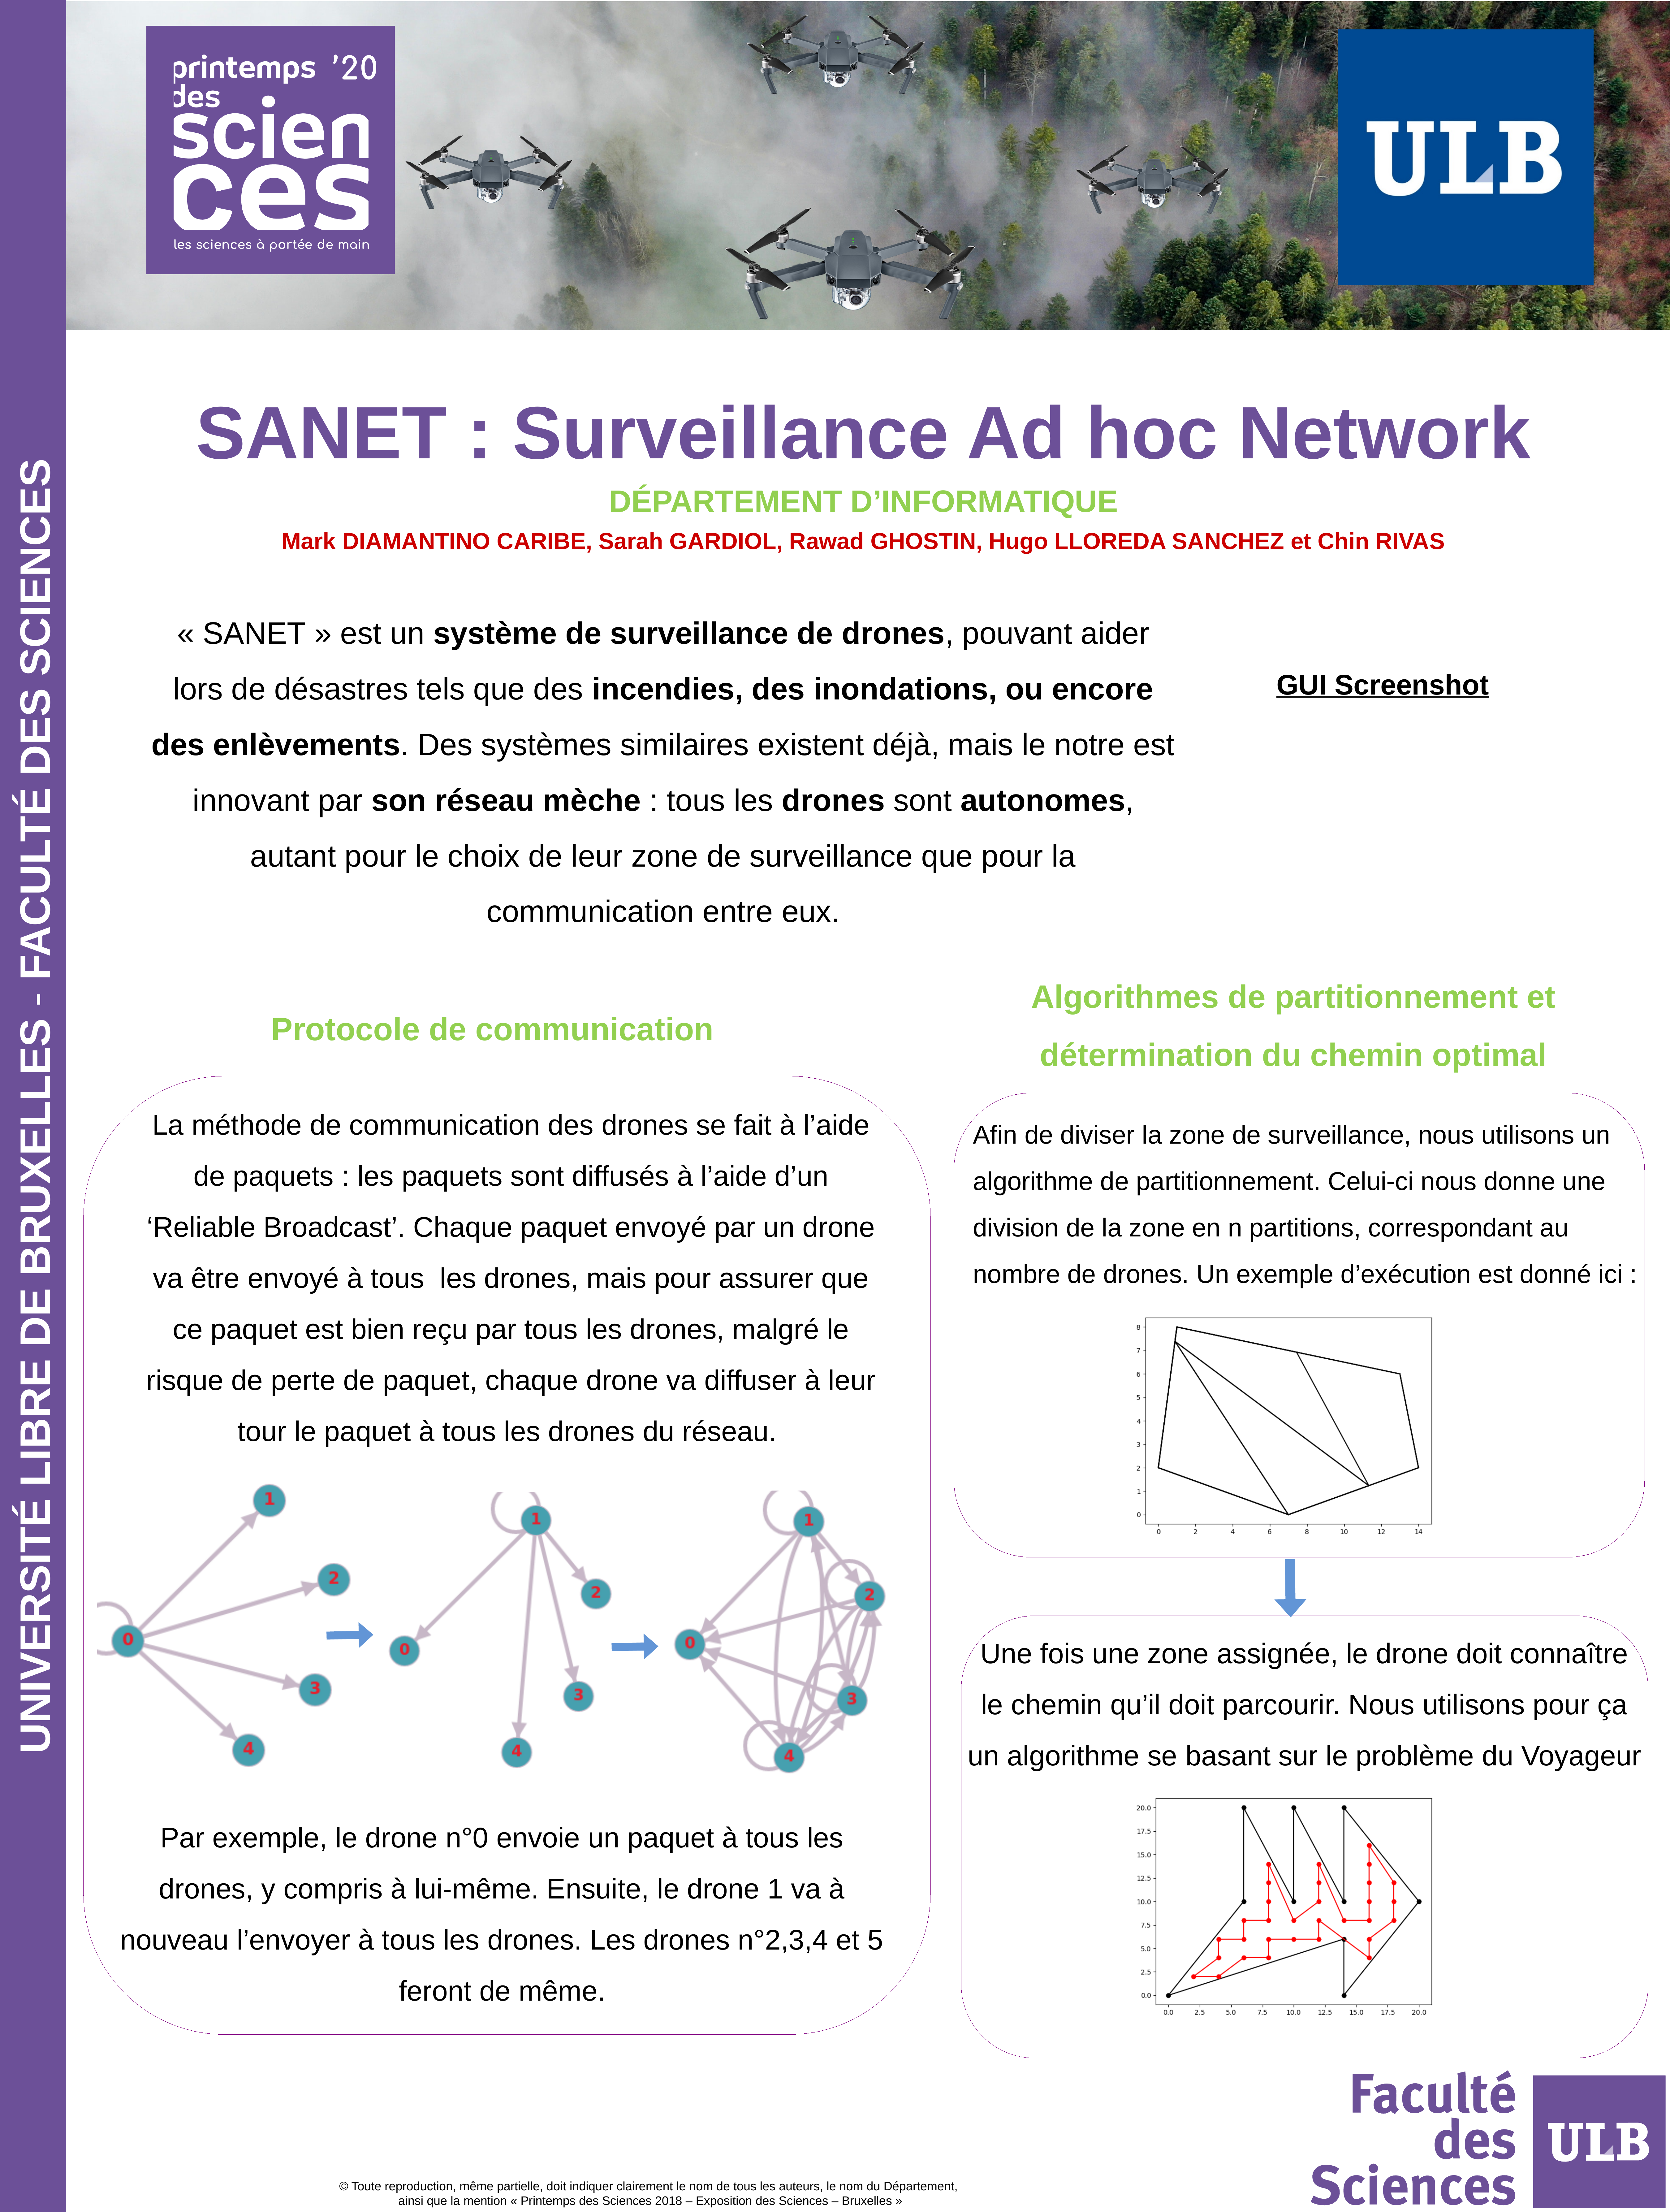

SANET : Surveillance Ad hoc Network
DÉPARTEMENT D’INFORMATIQUE
Mark DIAMANTINO CARIBE, Sarah GARDIOL, Rawad GHOSTIN, Hugo LLOREDA SANCHEZ et Chin RIVAS
« SANET » est un système de surveillance de drones, pouvant aider lors de désastres tels que des incendies, des inondations, ou encore des enlèvements. Des systèmes similaires existent déjà, mais le notre est innovant par son réseau mèche : tous les drones sont autonomes, autant pour le choix de leur zone de surveillance que pour la communication entre eux.
GUI Screenshot
Algorithmes de partitionnement et détermination du chemin optimal
Protocole de communication
UNIVERSITÉ LIBRE DE BRUXELLES - FACULTÉ DES SCIENCES
La méthode de communication des drones se fait à l’aide de paquets : les paquets sont diffusés à l’aide d’un ‘Reliable Broadcast’. Chaque paquet envoyé par un drone va être envoyé à tous les drones, mais pour assurer que ce paquet est bien reçu par tous les drones, malgré le risque de perte de paquet, chaque drone va diffuser à leur tour le paquet à tous les drones du réseau.
Afin de diviser la zone de surveillance, nous utilisons un algorithme de partitionnement. Celui-ci nous donne une division de la zone en n partitions, correspondant au nombre de drones. Un exemple d’exécution est donné ici :
Une fois une zone assignée, le drone doit connaître le chemin qu’il doit parcourir. Nous utilisons pour ça un algorithme se basant sur le problème du Voyageur de Commerce.
Par exemple, le drone n°0 envoie un paquet à tous les drones, y compris à lui-même. Ensuite, le drone 1 va à nouveau l’envoyer à tous les drones. Les drones n°2,3,4 et 5 feront de même.
© Toute reproduction, même partielle, doit indiquer clairement le nom de tous les auteurs, le nom du Département,
ainsi que la mention « Printemps des Sciences 2018 – Exposition des Sciences – Bruxelles »